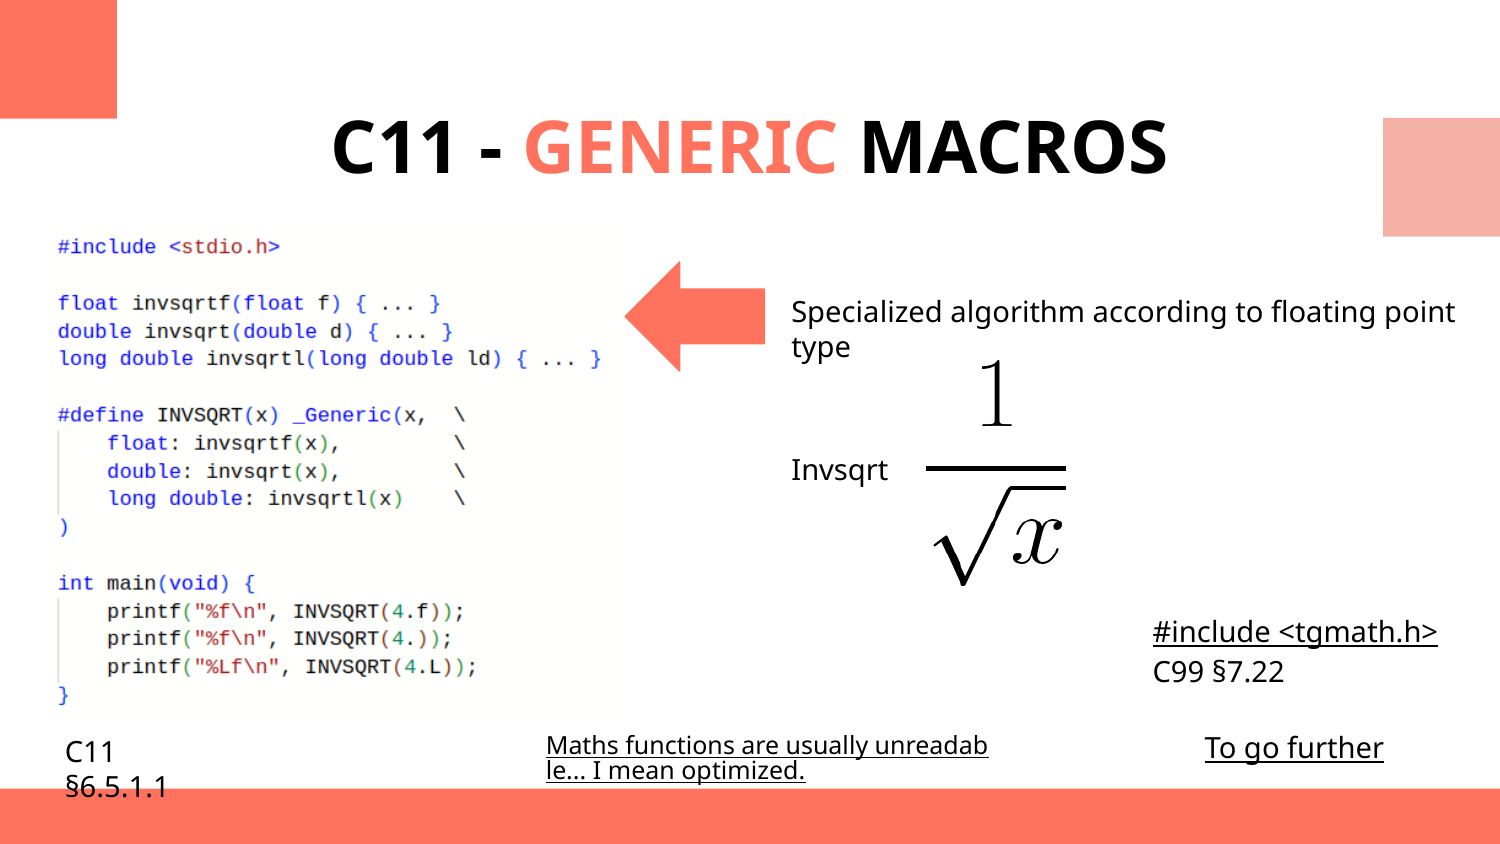

# C11 - GENERIC MACROS
Specialized algorithm according to floating point type
Invsqrt
#include <tgmath.h>
C99 §7.22
Maths functions are usually unreadable... I mean optimized.
To go further
C11 §6.5.1.1